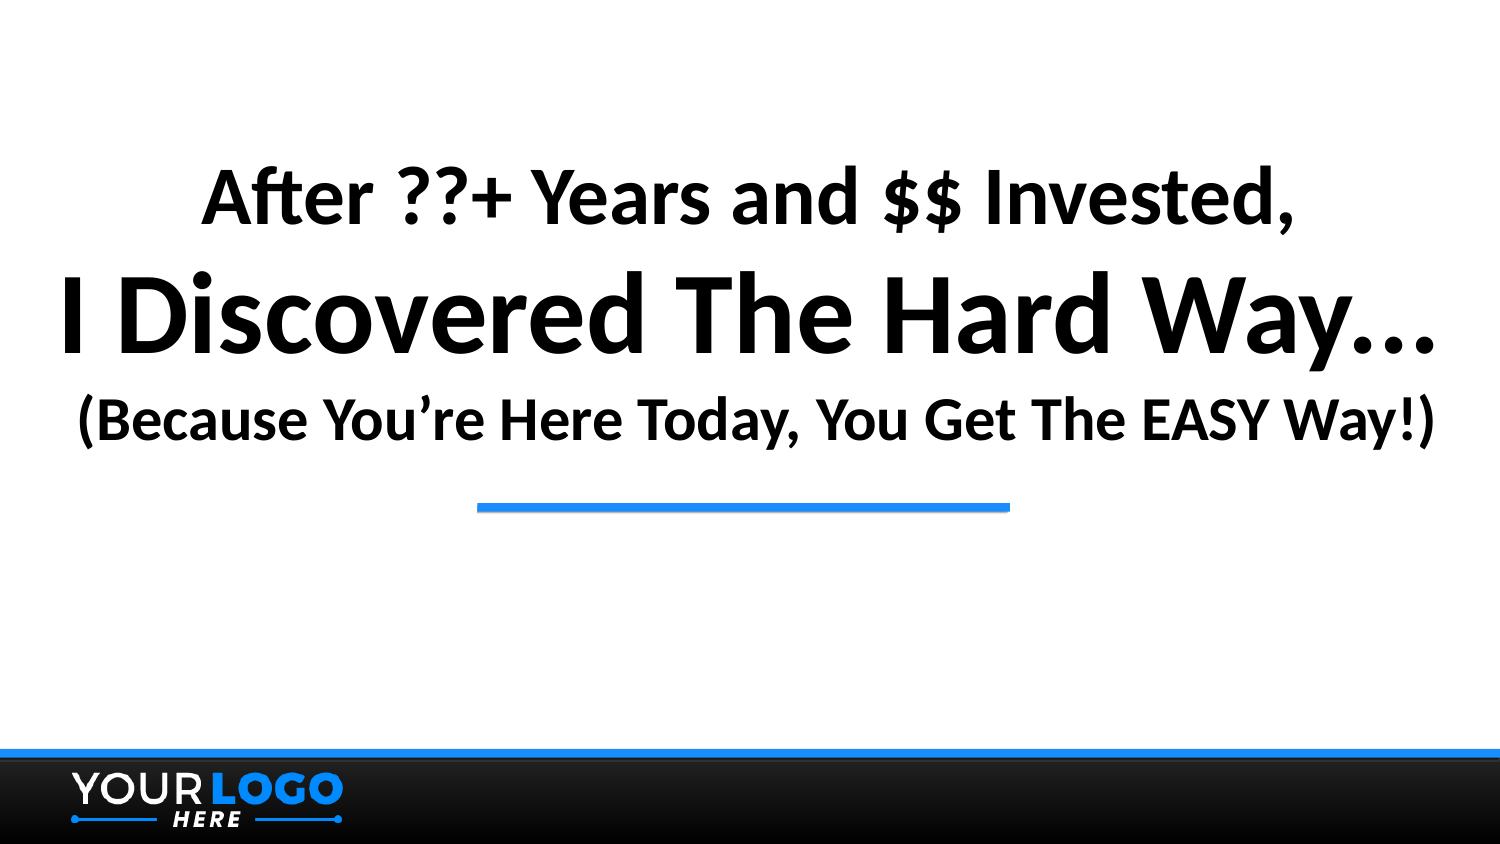

After ??+ Years and $$ Invested,
I Discovered The Hard Way...
(Because You’re Here Today, You Get The EASY Way!)